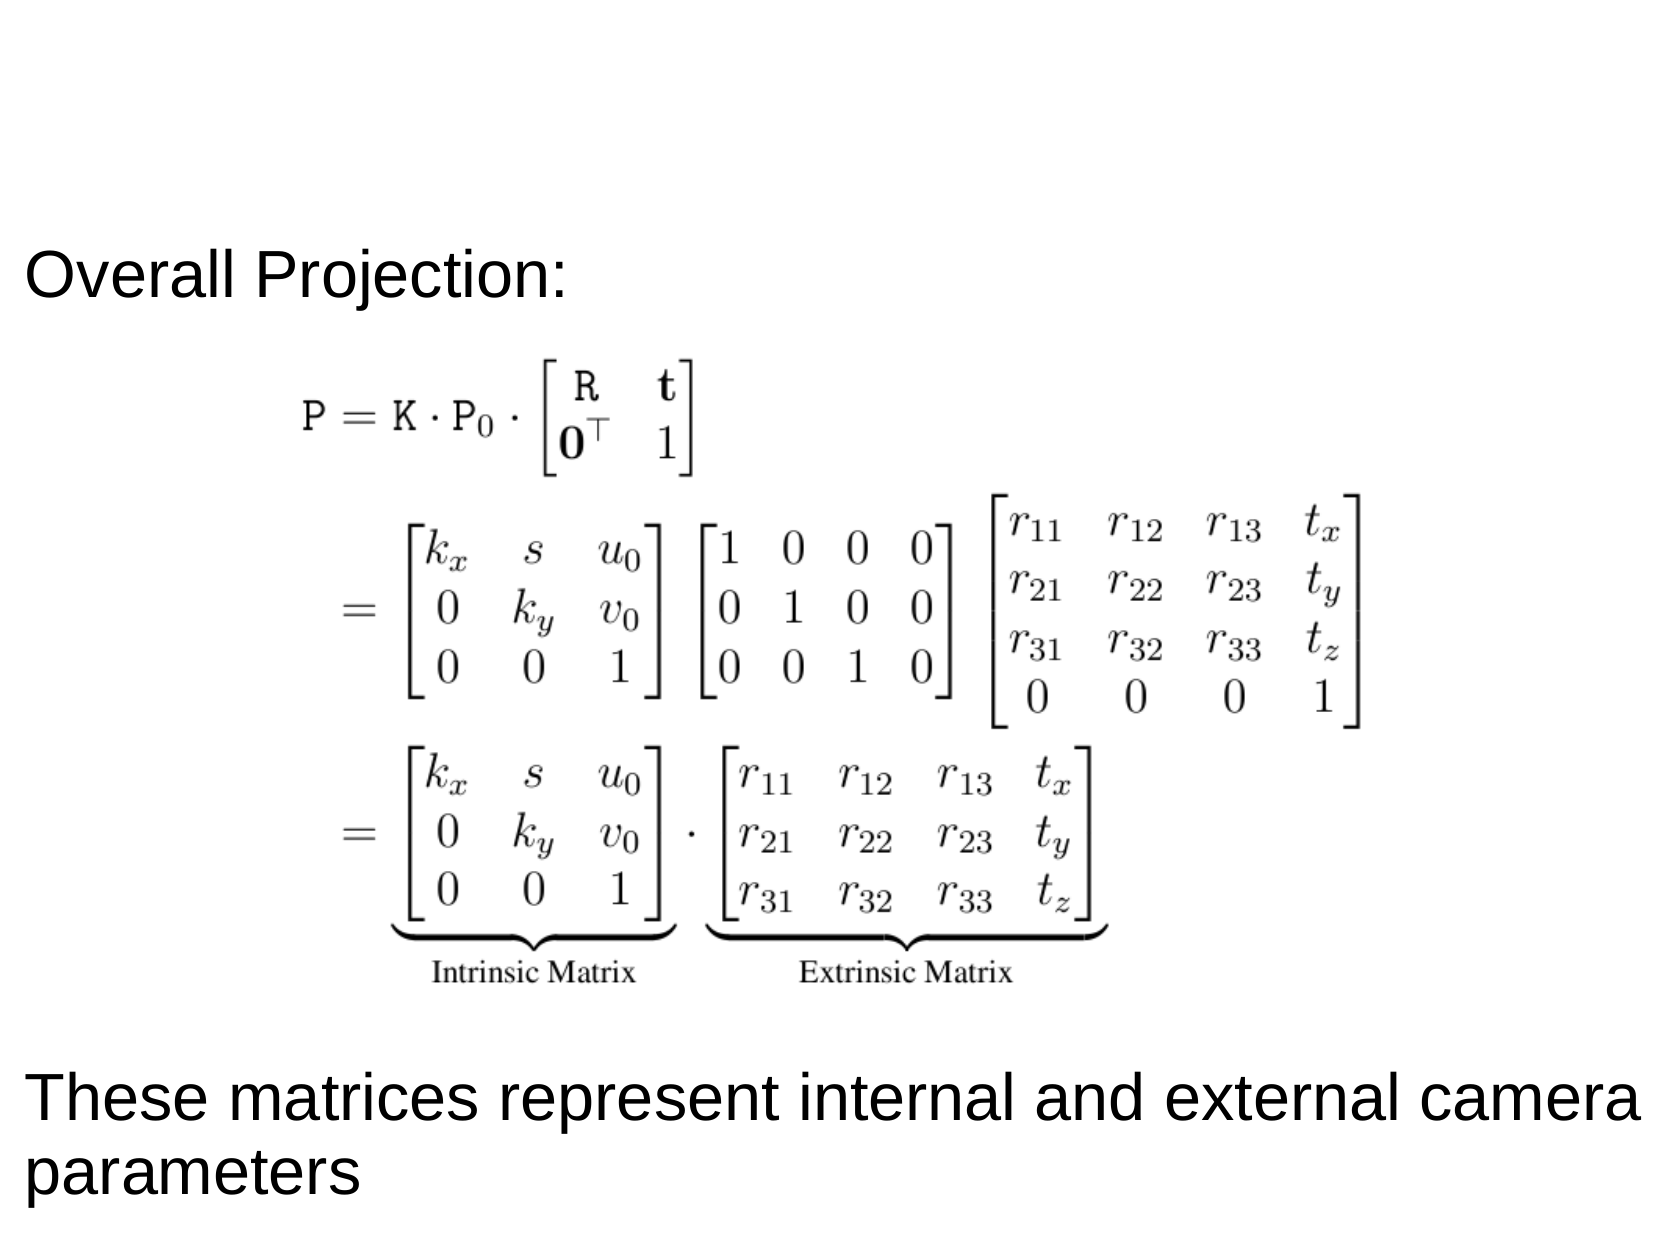

#
Overall Projection:
These matrices represent internal and external camera parameters